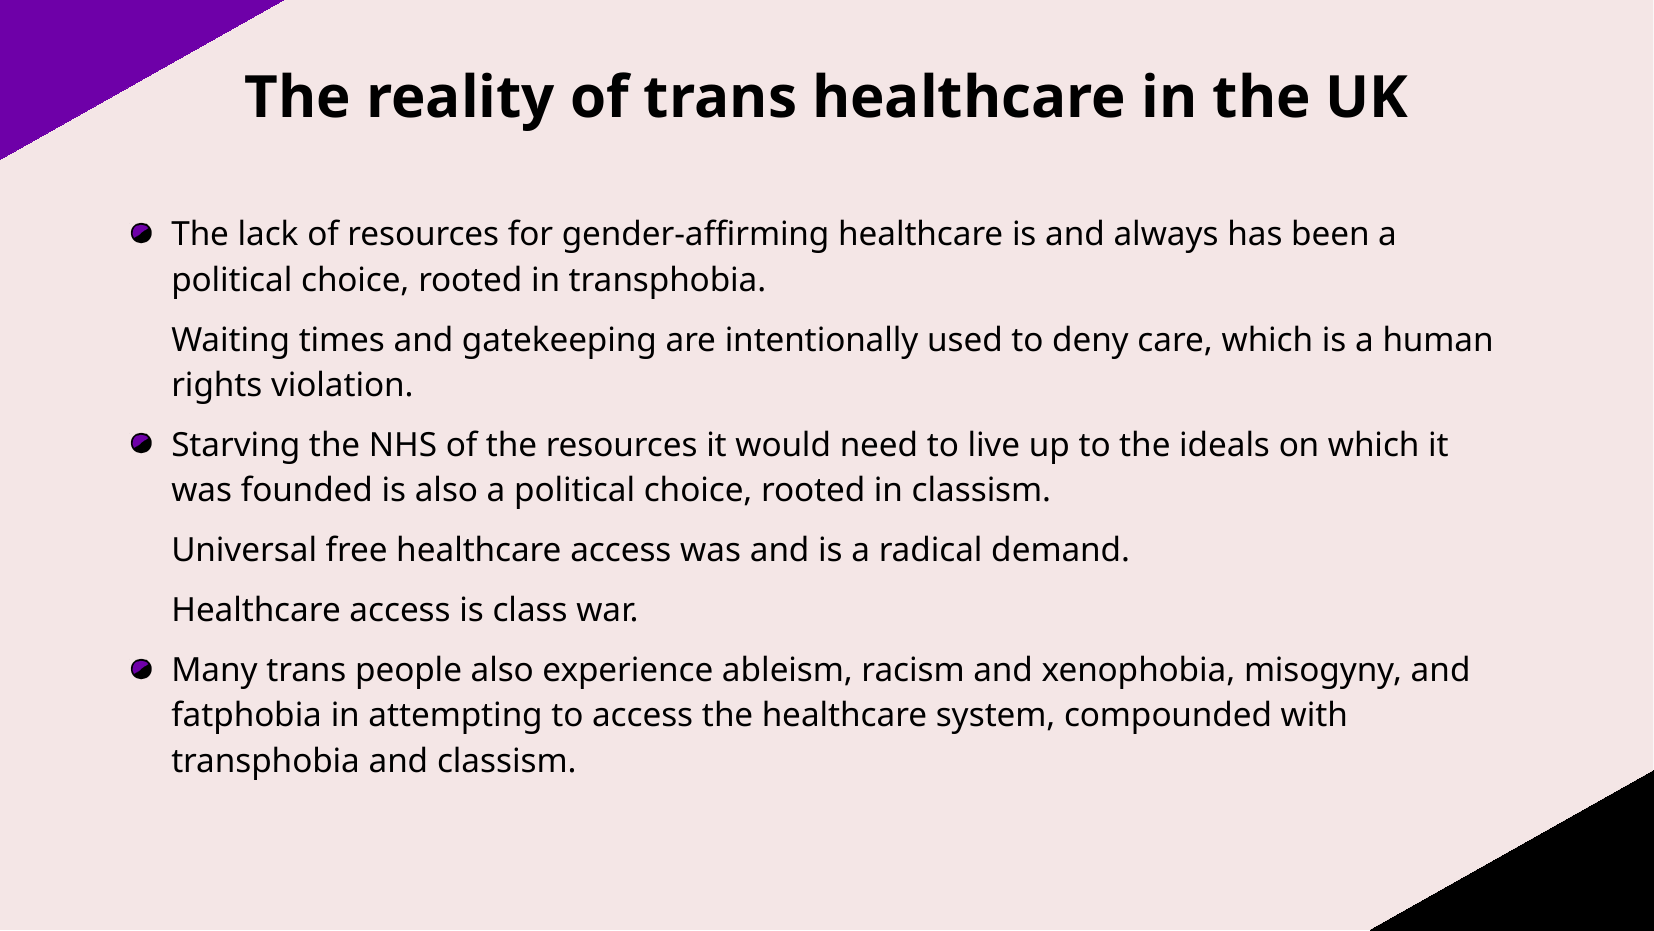

# The reality of trans healthcare in the UK
The lack of resources for gender-affirming healthcare is and always has been a political choice, rooted in transphobia.
Waiting times and gatekeeping are intentionally used to deny care, which is a human rights violation.
Starving the NHS of the resources it would need to live up to the ideals on which it was founded is also a political choice, rooted in classism.
Universal free healthcare access was and is a radical demand.
Healthcare access is class war.
Many trans people also experience ableism, racism and xenophobia, misogyny, and fatphobia in attempting to access the healthcare system, compounded with transphobia and classism.